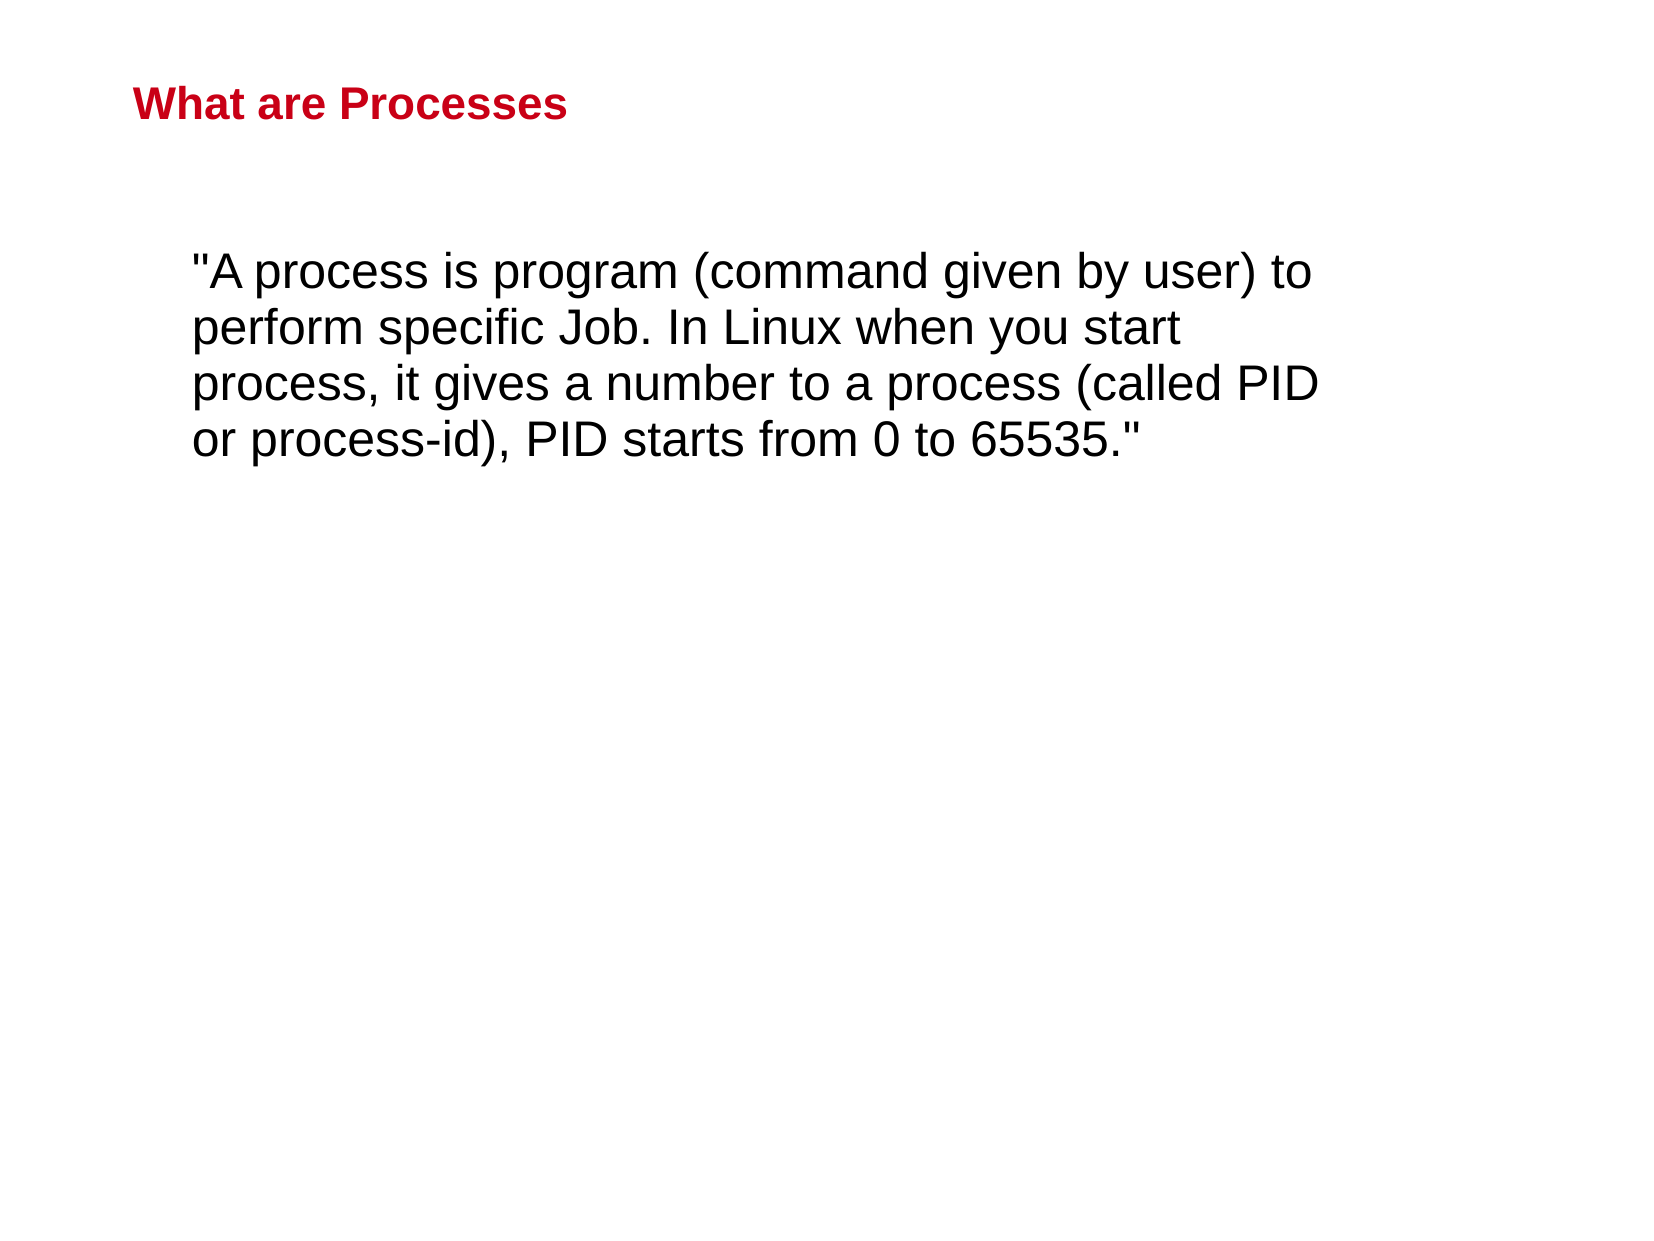

What are Processes
"A process is program (command given by user) to perform specific Job. In Linux when you start process, it gives a number to a process (called PID or process-id), PID starts from 0 to 65535."